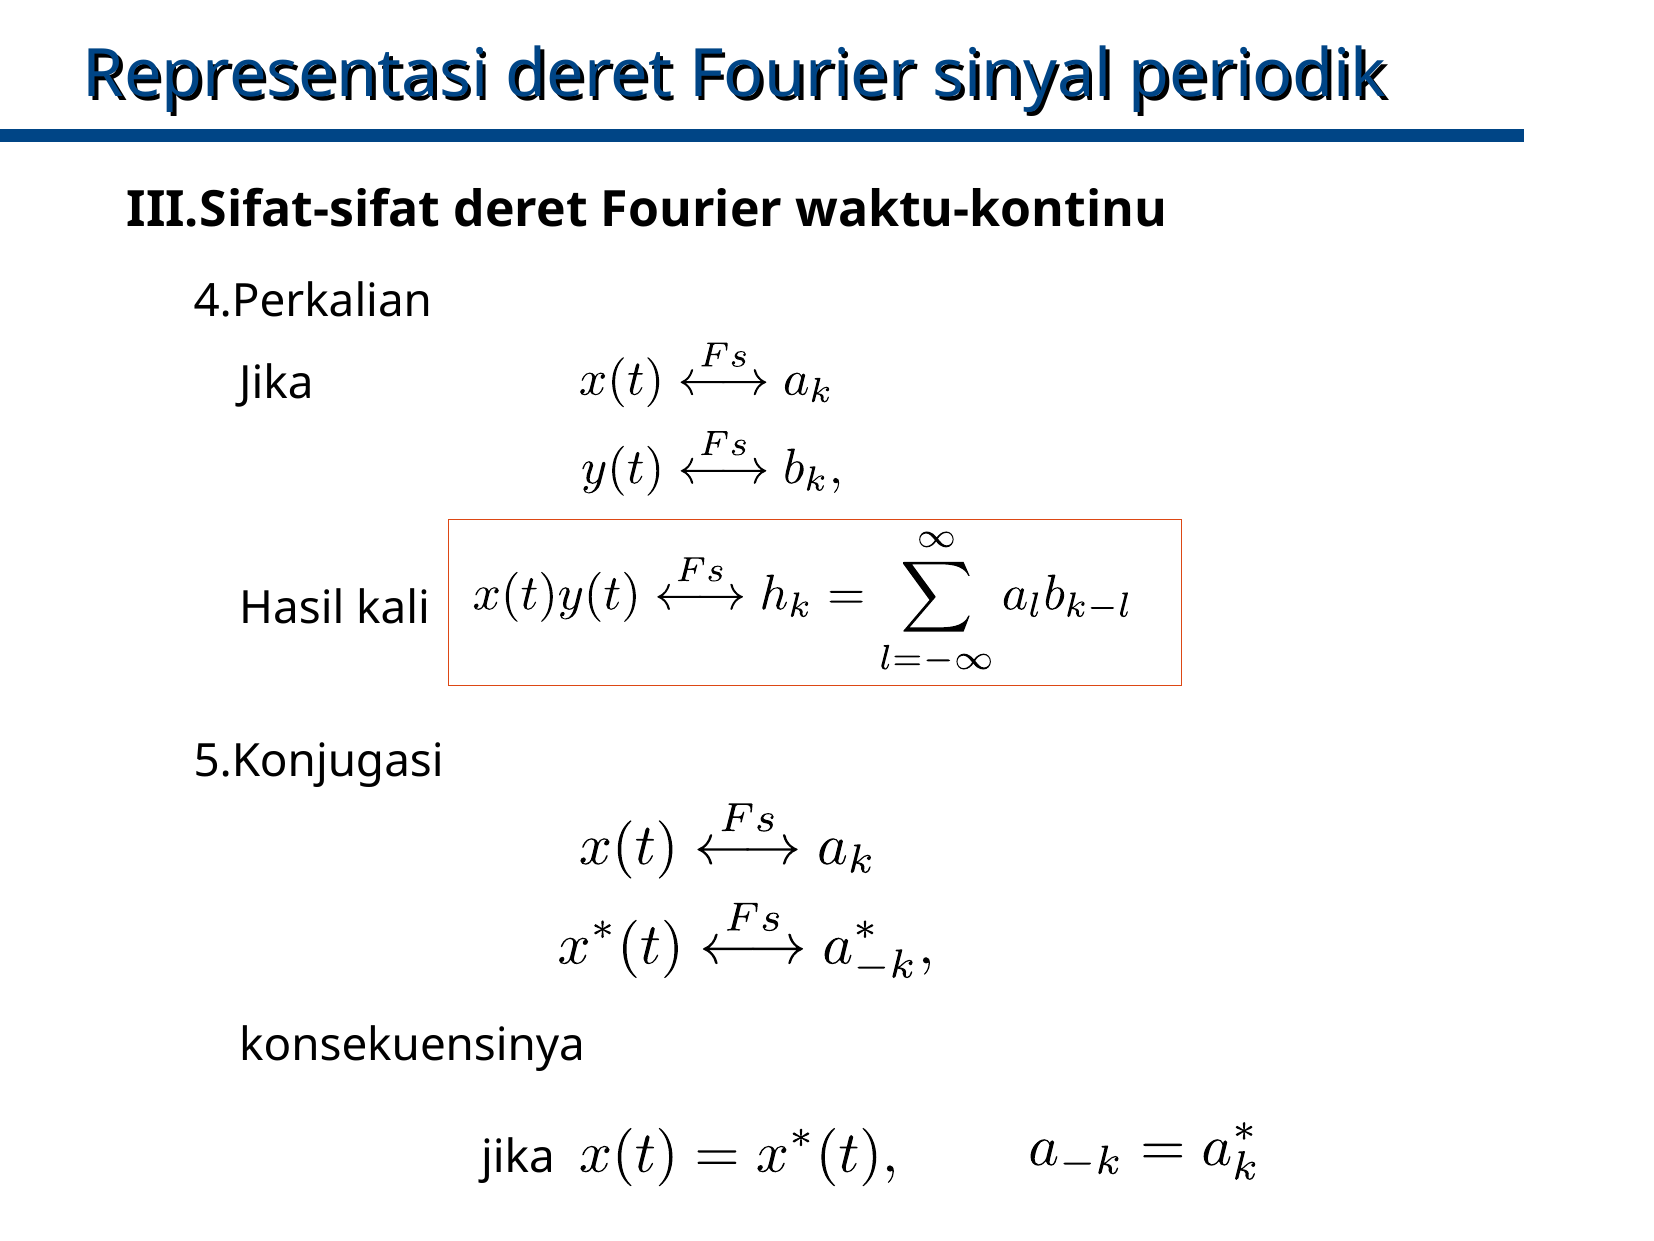

Representasi deret Fourier sinyal periodik
Sifat-sifat deret Fourier waktu-kontinu
Perkalian
Jika
Hasil kali
Konjugasi
konsekuensinya
jika